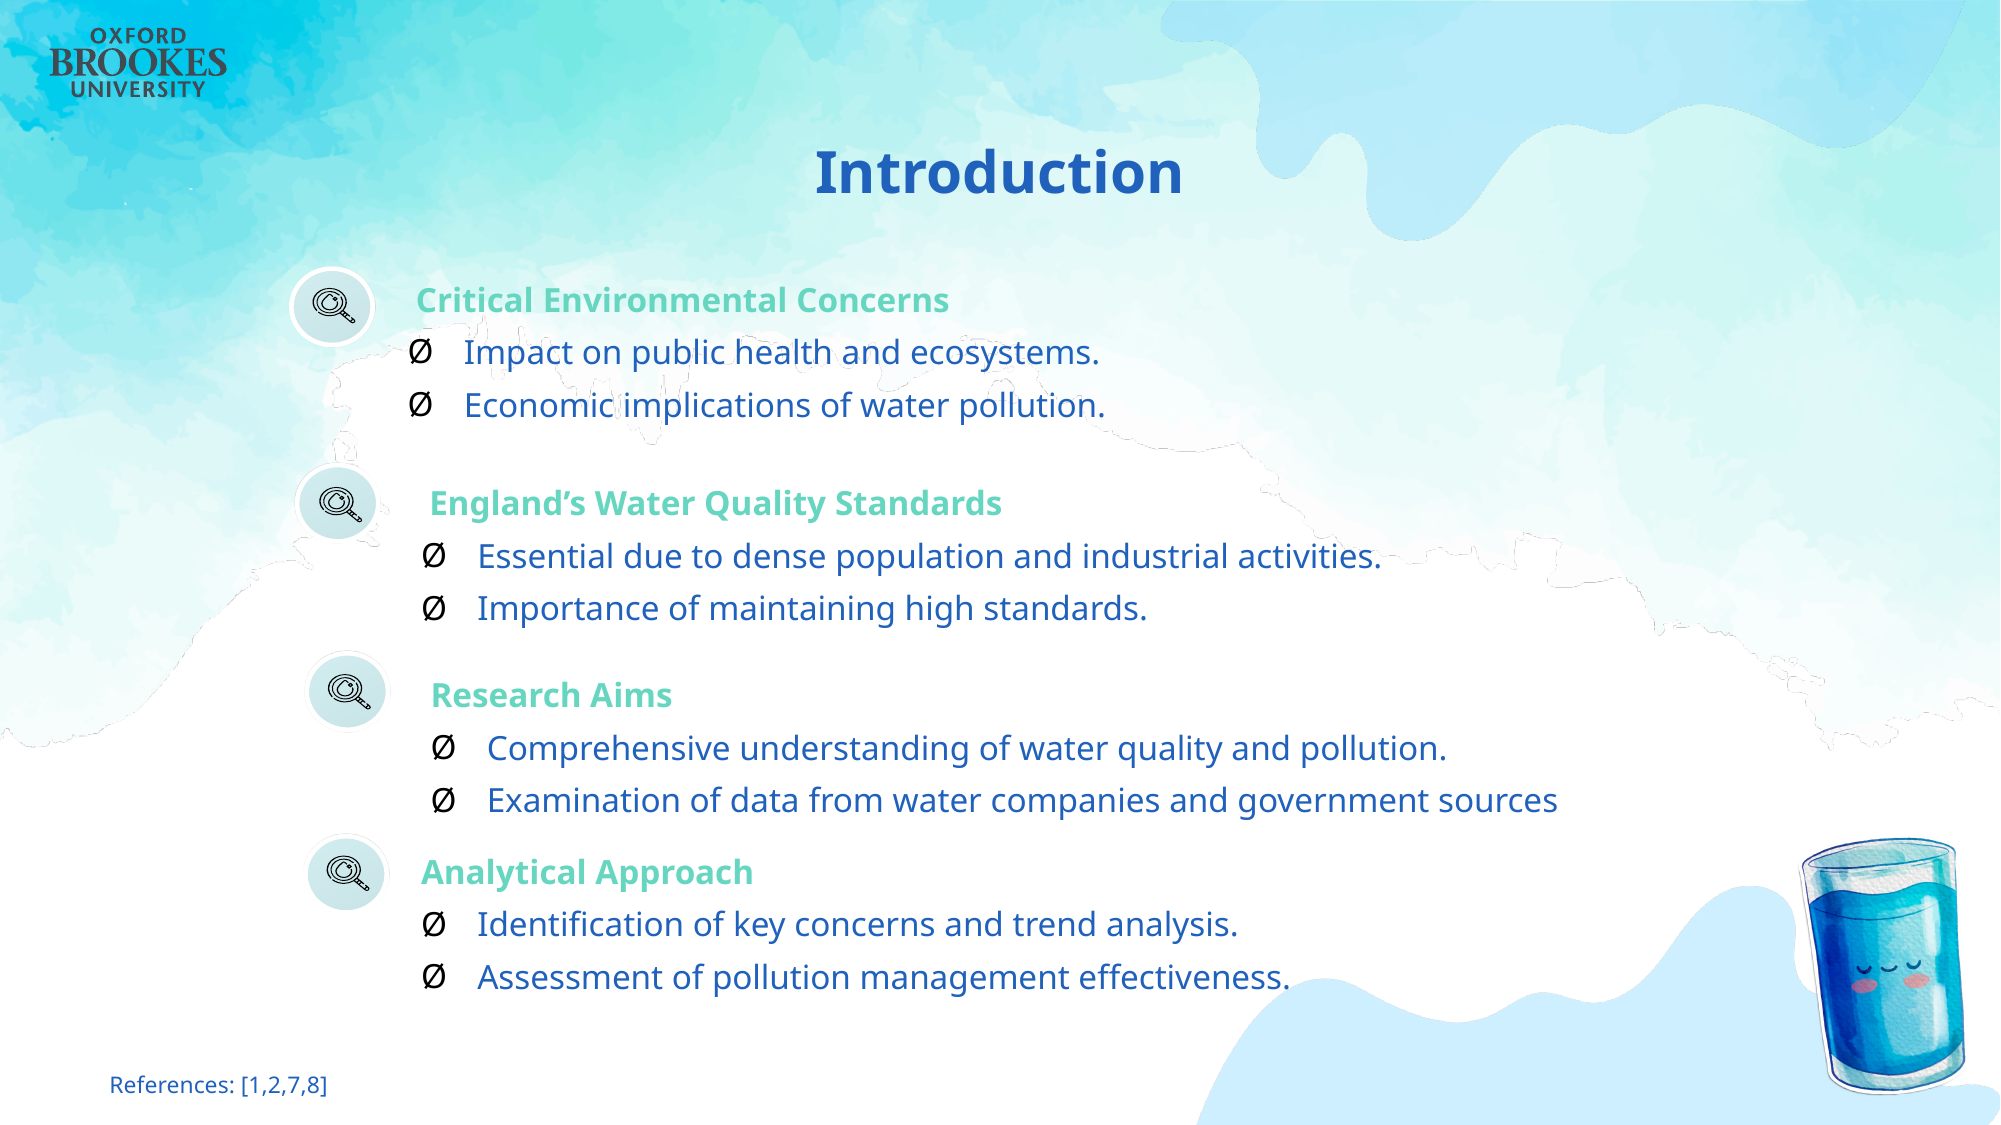

Introduction
 Critical Environmental Concerns
Impact on public health and ecosystems.
Economic implications of water pollution.
 England’s Water Quality Standards
Essential due to dense population and industrial activities.
Importance of maintaining high standards.
Research Aims
Comprehensive understanding of water quality and pollution.
Examination of data from water companies and government sources
Analytical Approach
Identification of key concerns and trend analysis.
Assessment of pollution management effectiveness.
References: [1,2,7,8]